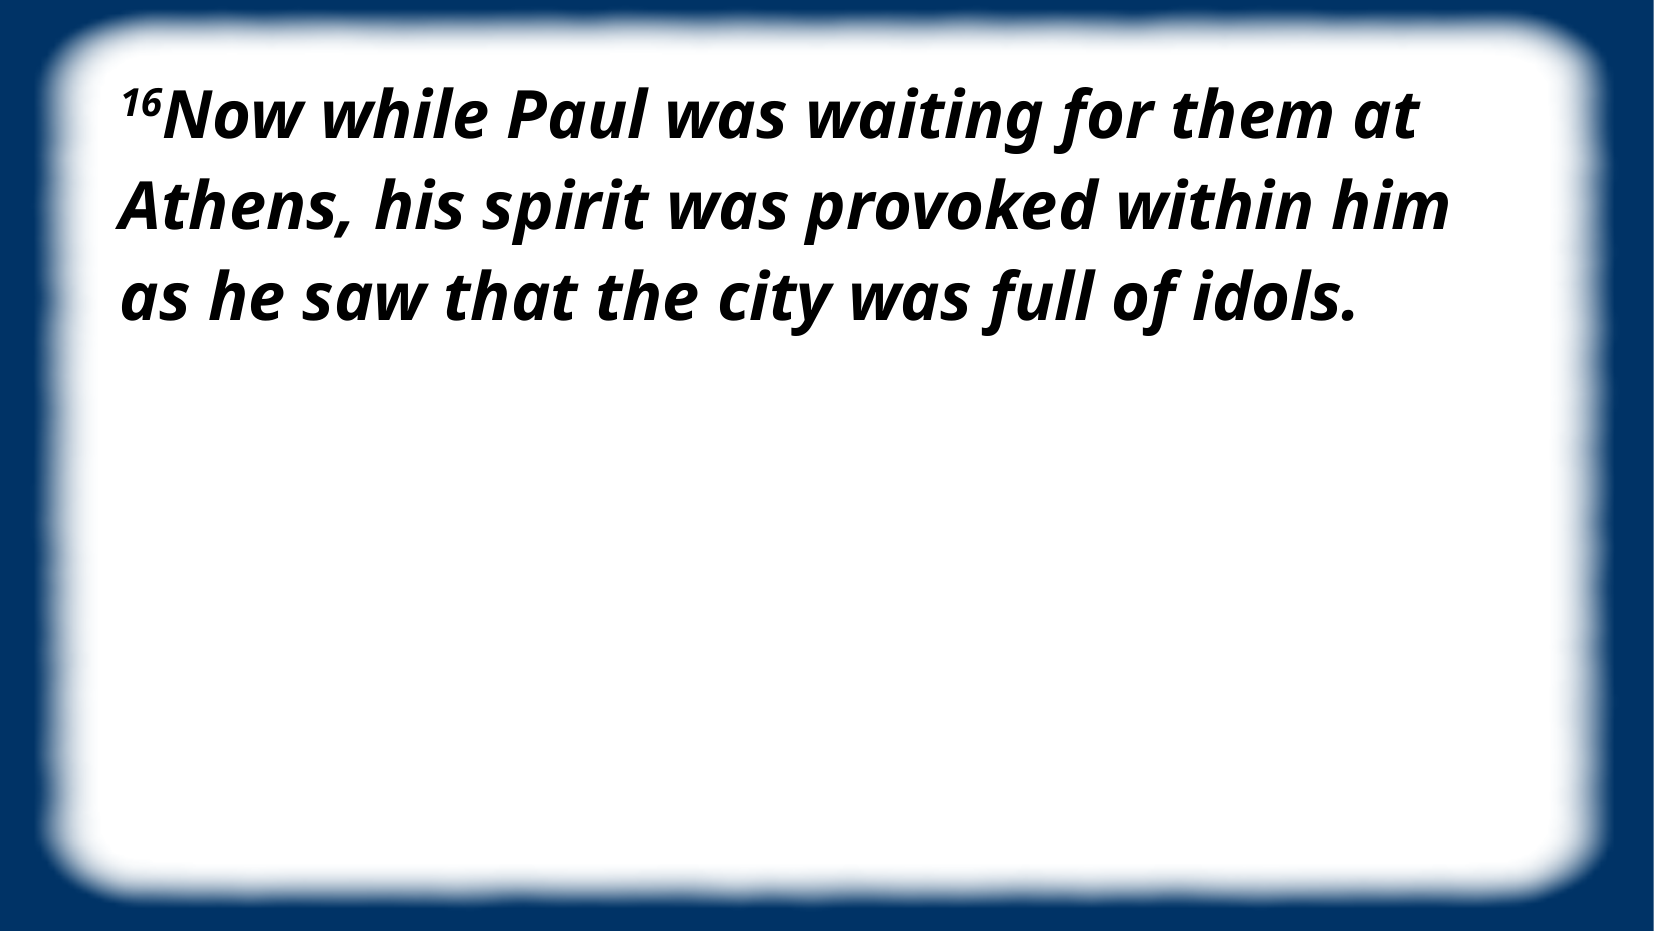

16Now while Paul was waiting for them at Athens, his spirit was provoked within him as he saw that the city was full of idols.